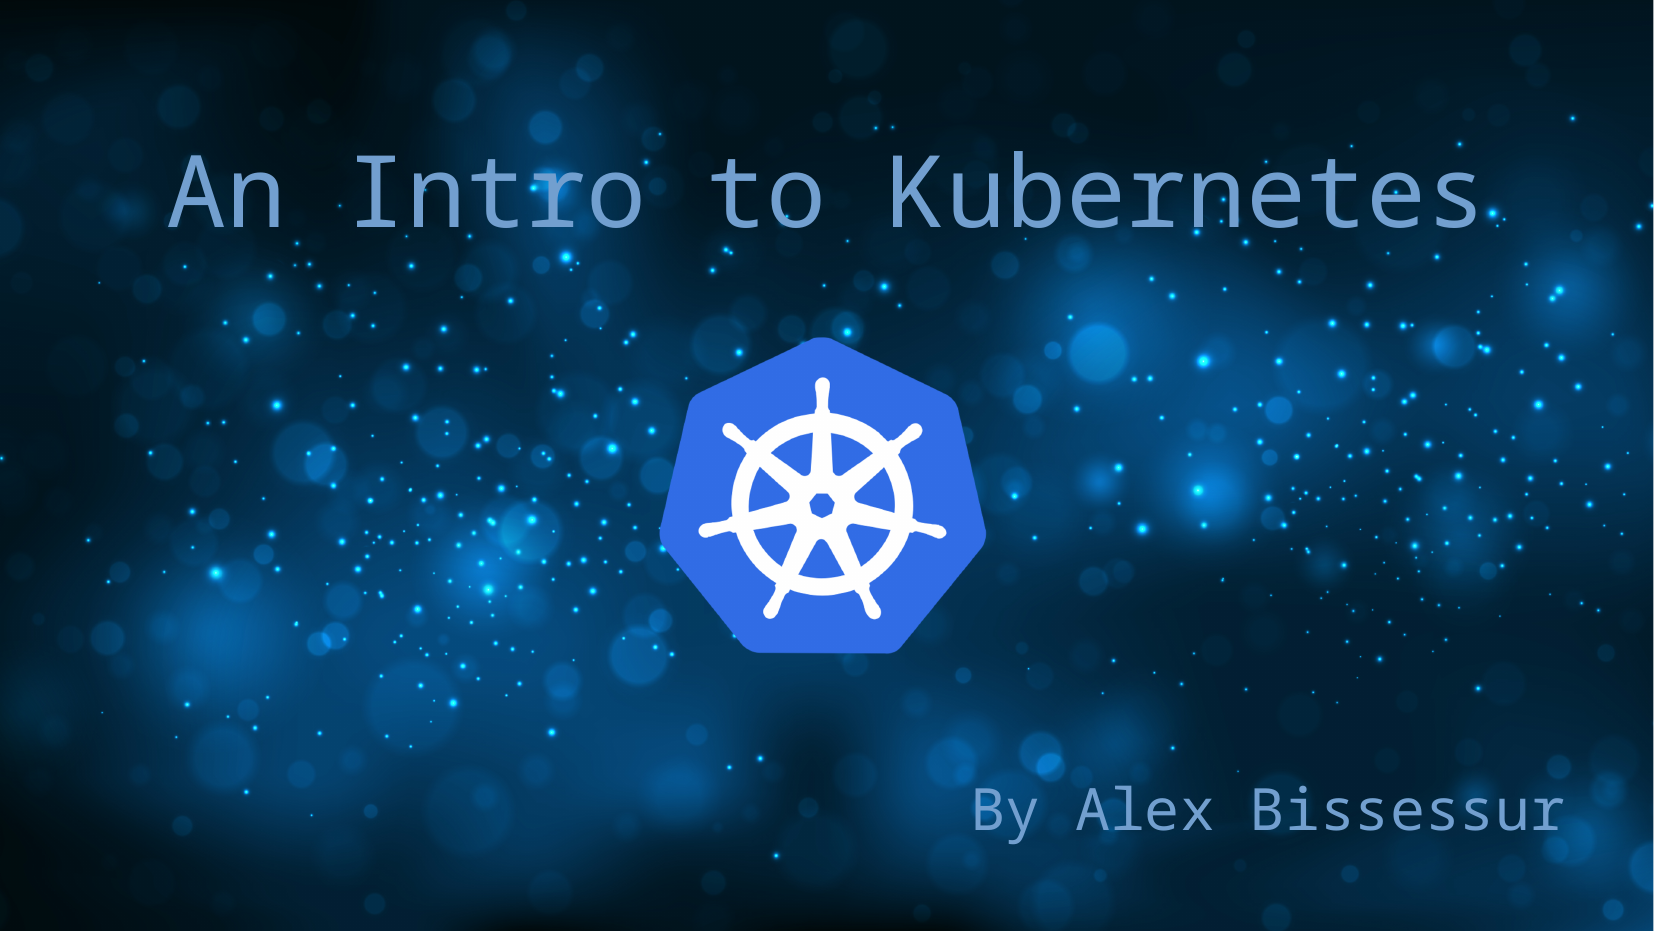

An Intro to Kubernetes
# By Alex Bissessur